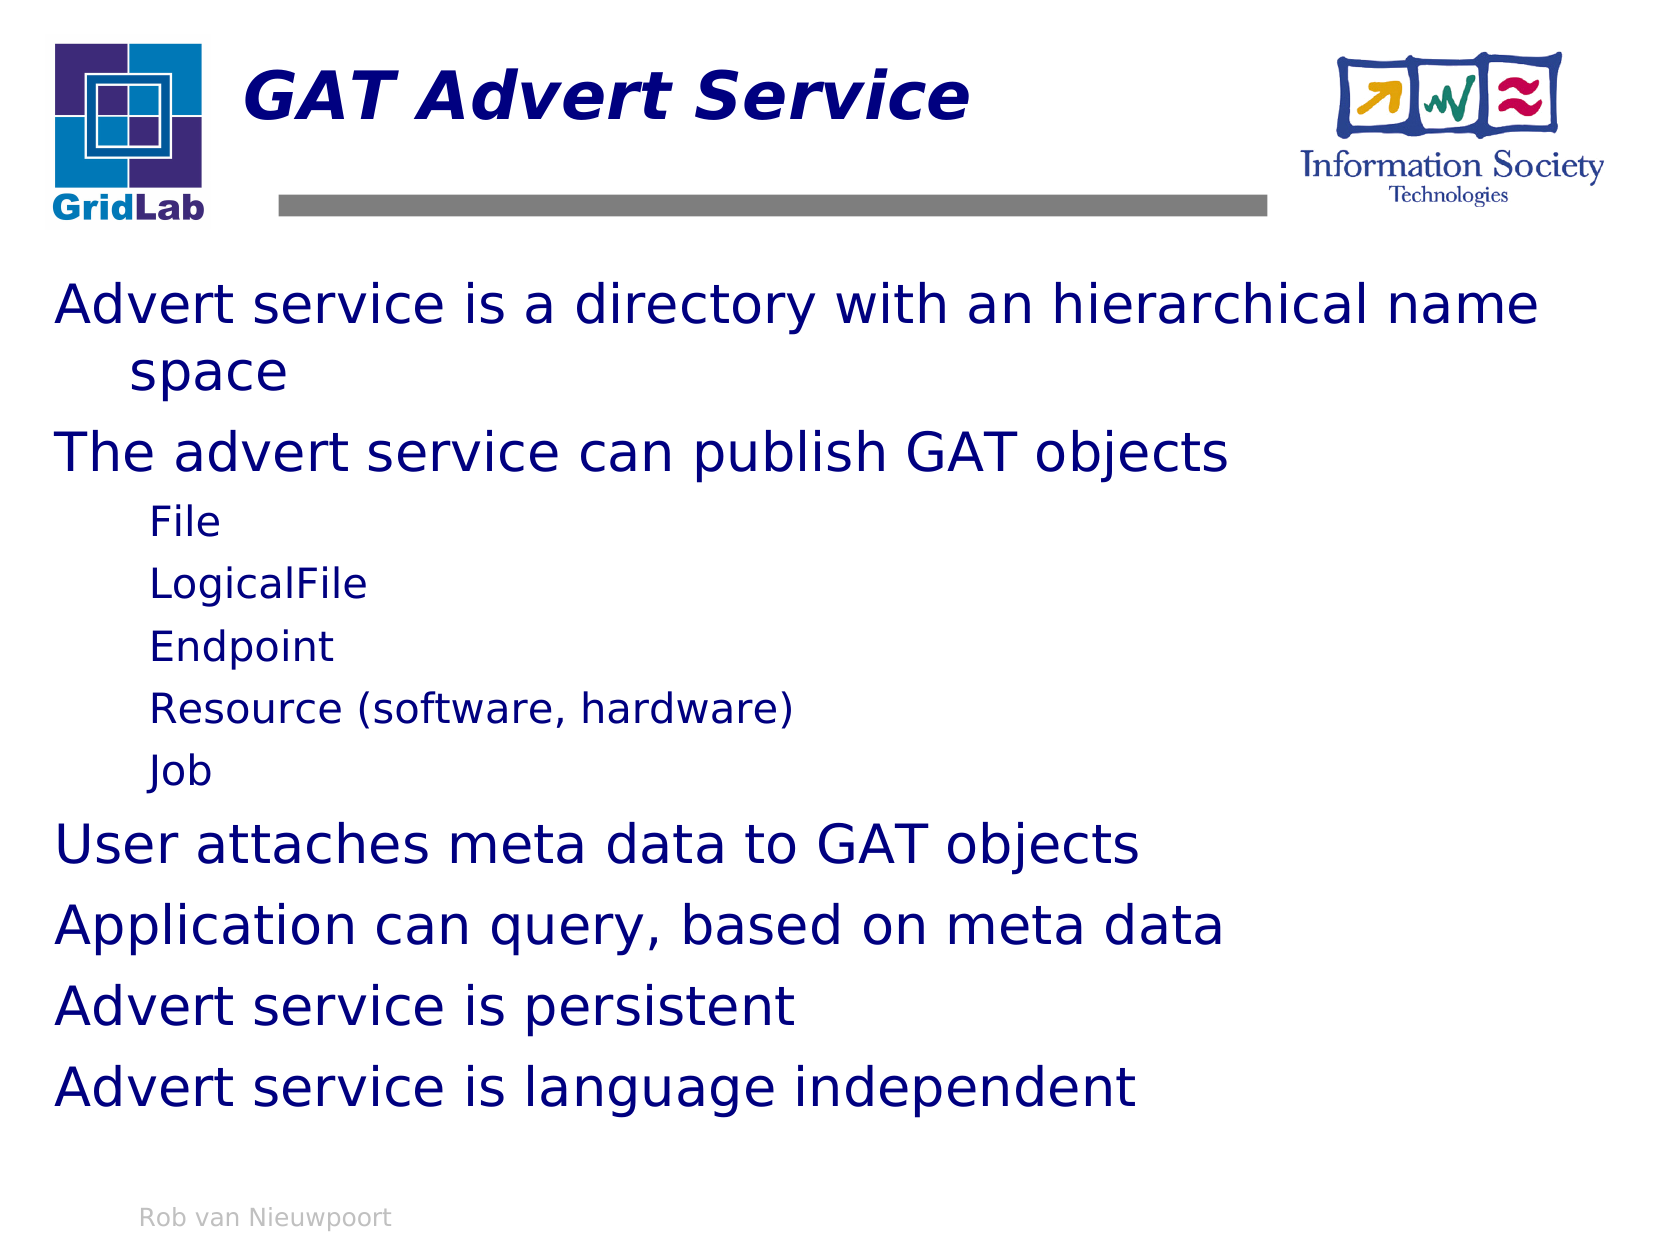

# GAT Advert Service
Advert service is a directory with an hierarchical name space
The advert service can publish GAT objects
File
LogicalFile
Endpoint
Resource (software, hardware)
Job
User attaches meta data to GAT objects
Application can query, based on meta data
Advert service is persistent
Advert service is language independent